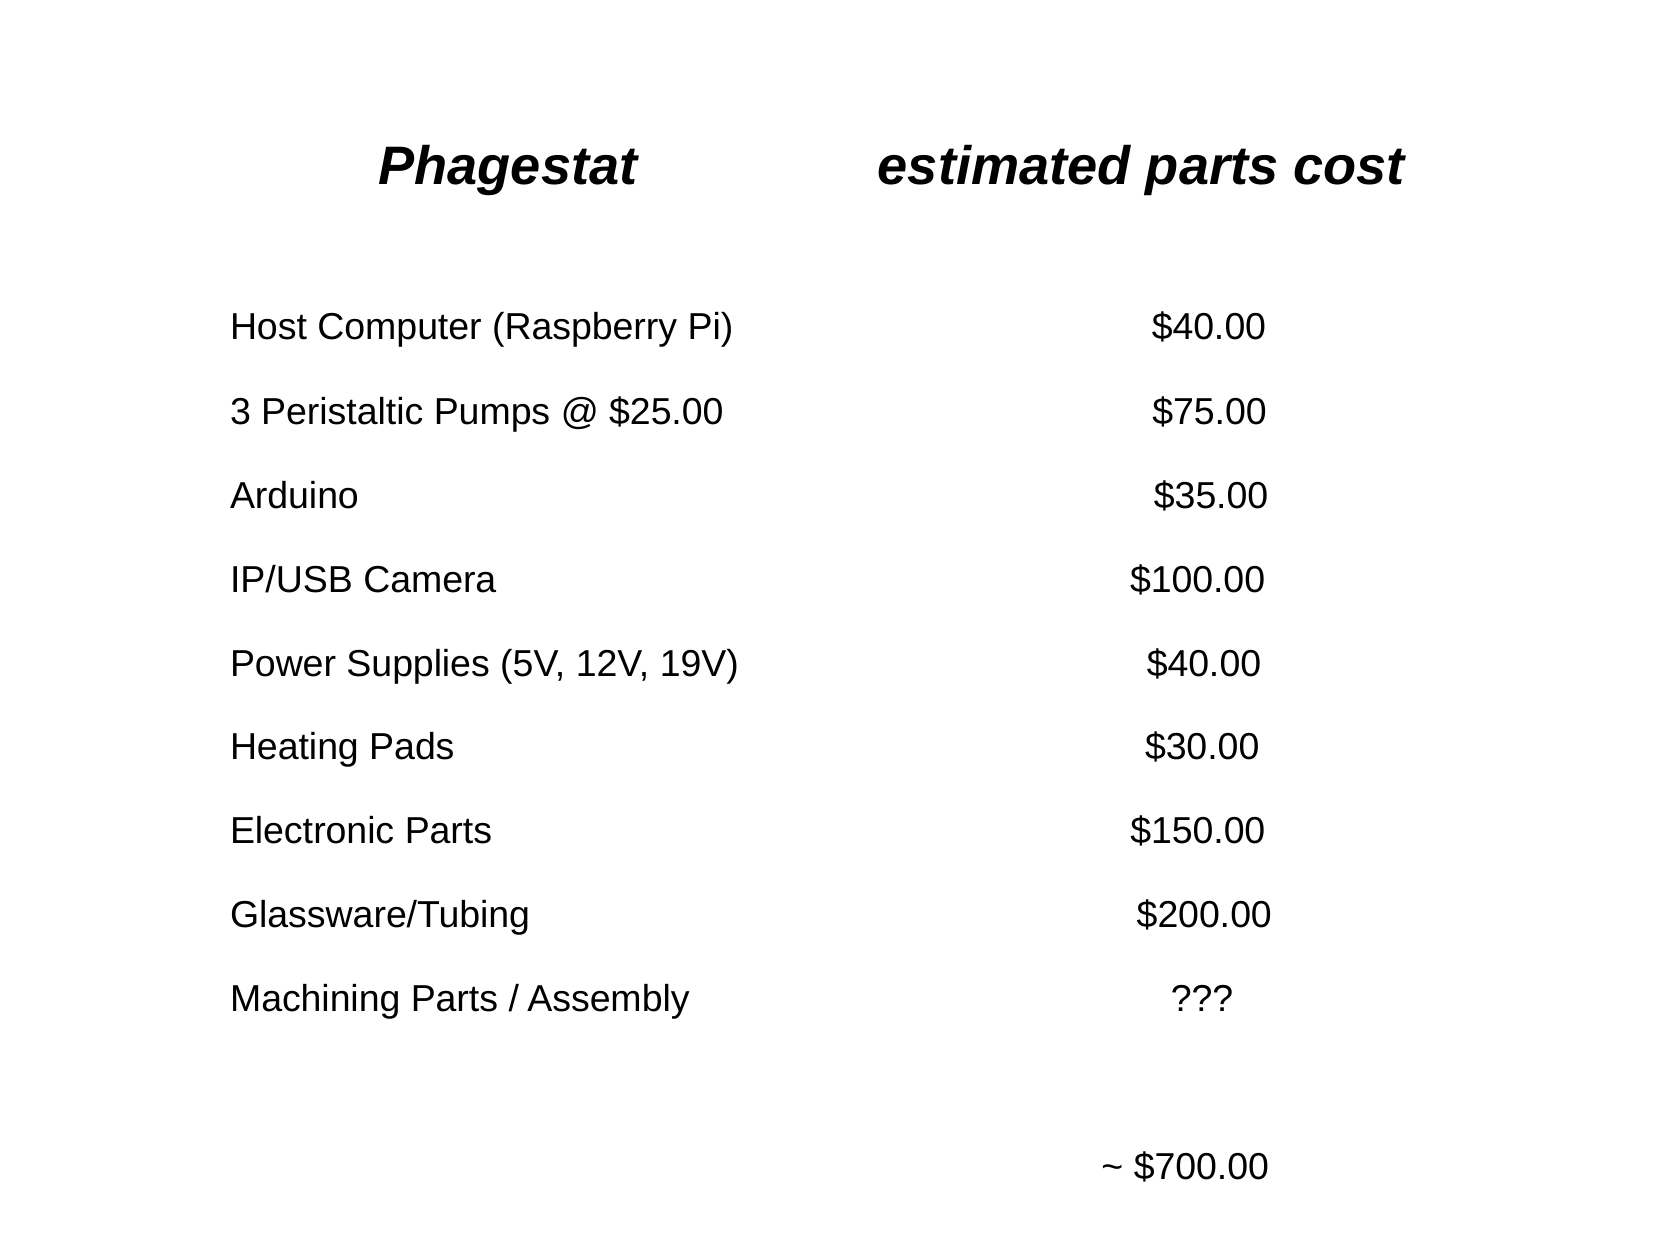

Phagestat estimated parts cost
Host Computer (Raspberry Pi) $40.00
3 Peristaltic Pumps @ $25.00 $75.00
Arduino $35.00
IP/USB Camera					 $100.00
Power Supplies (5V, 12V, 19V) $40.00
Heating Pads $30.00
Electronic Parts $150.00
Glassware/Tubing $200.00
Machining Parts / Assembly ???
 ~ $700.00